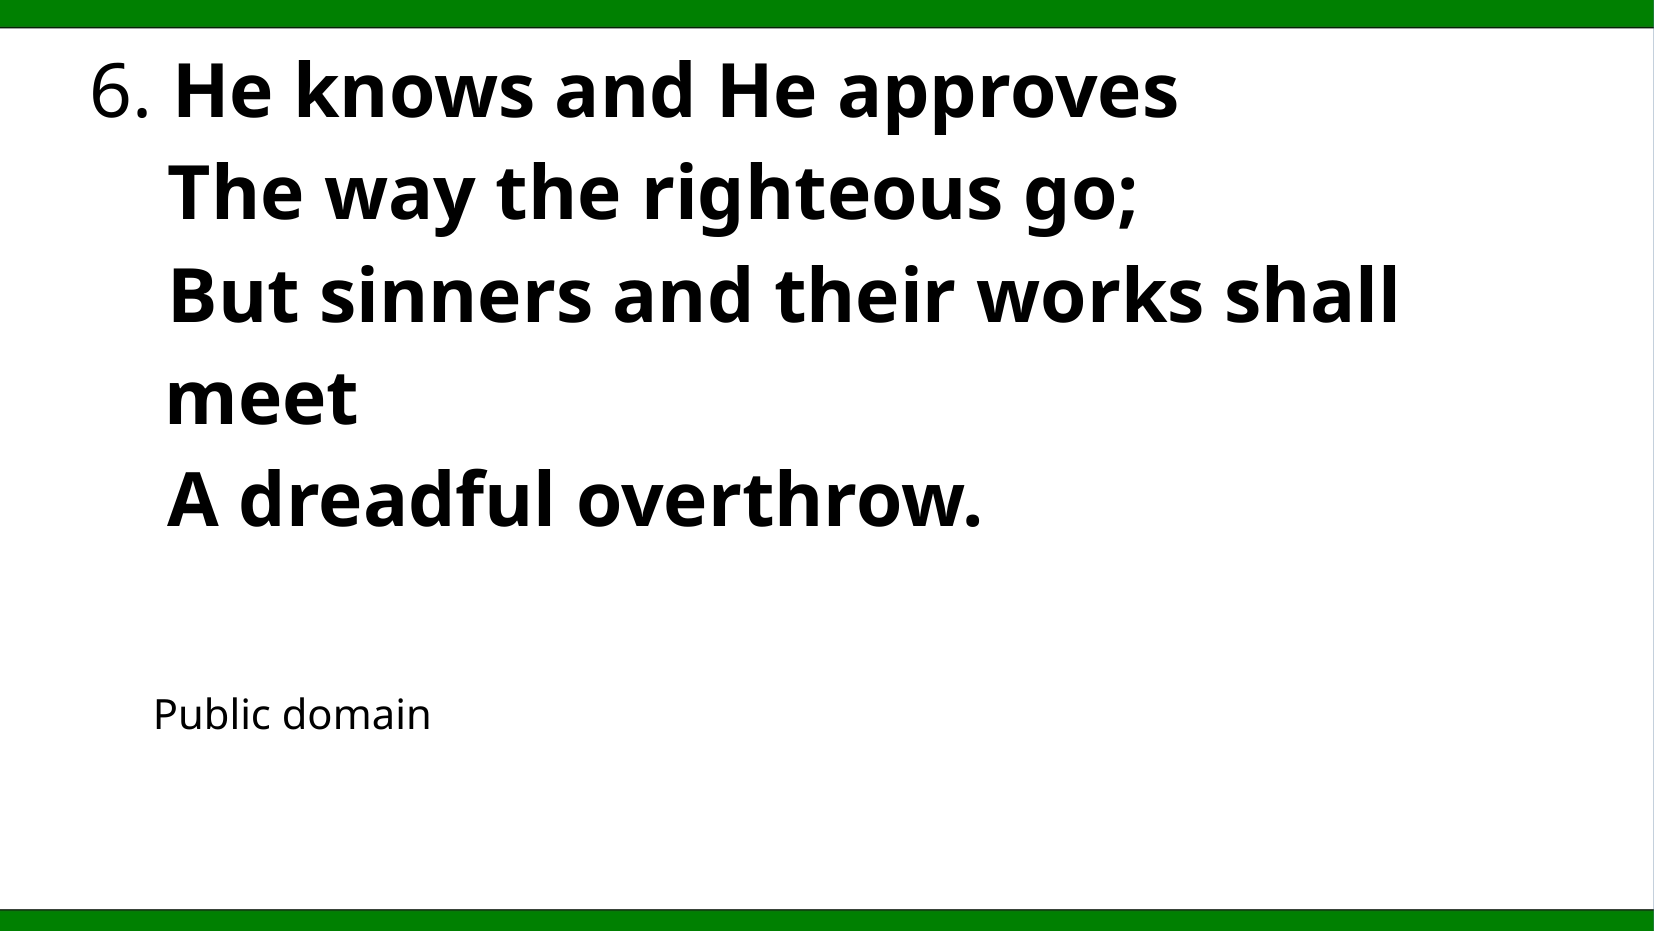

6. He knows and He approves
 The way the righteous go;
 But sinners and their works shall meet
 A dreadful overthrow.
 Public domain